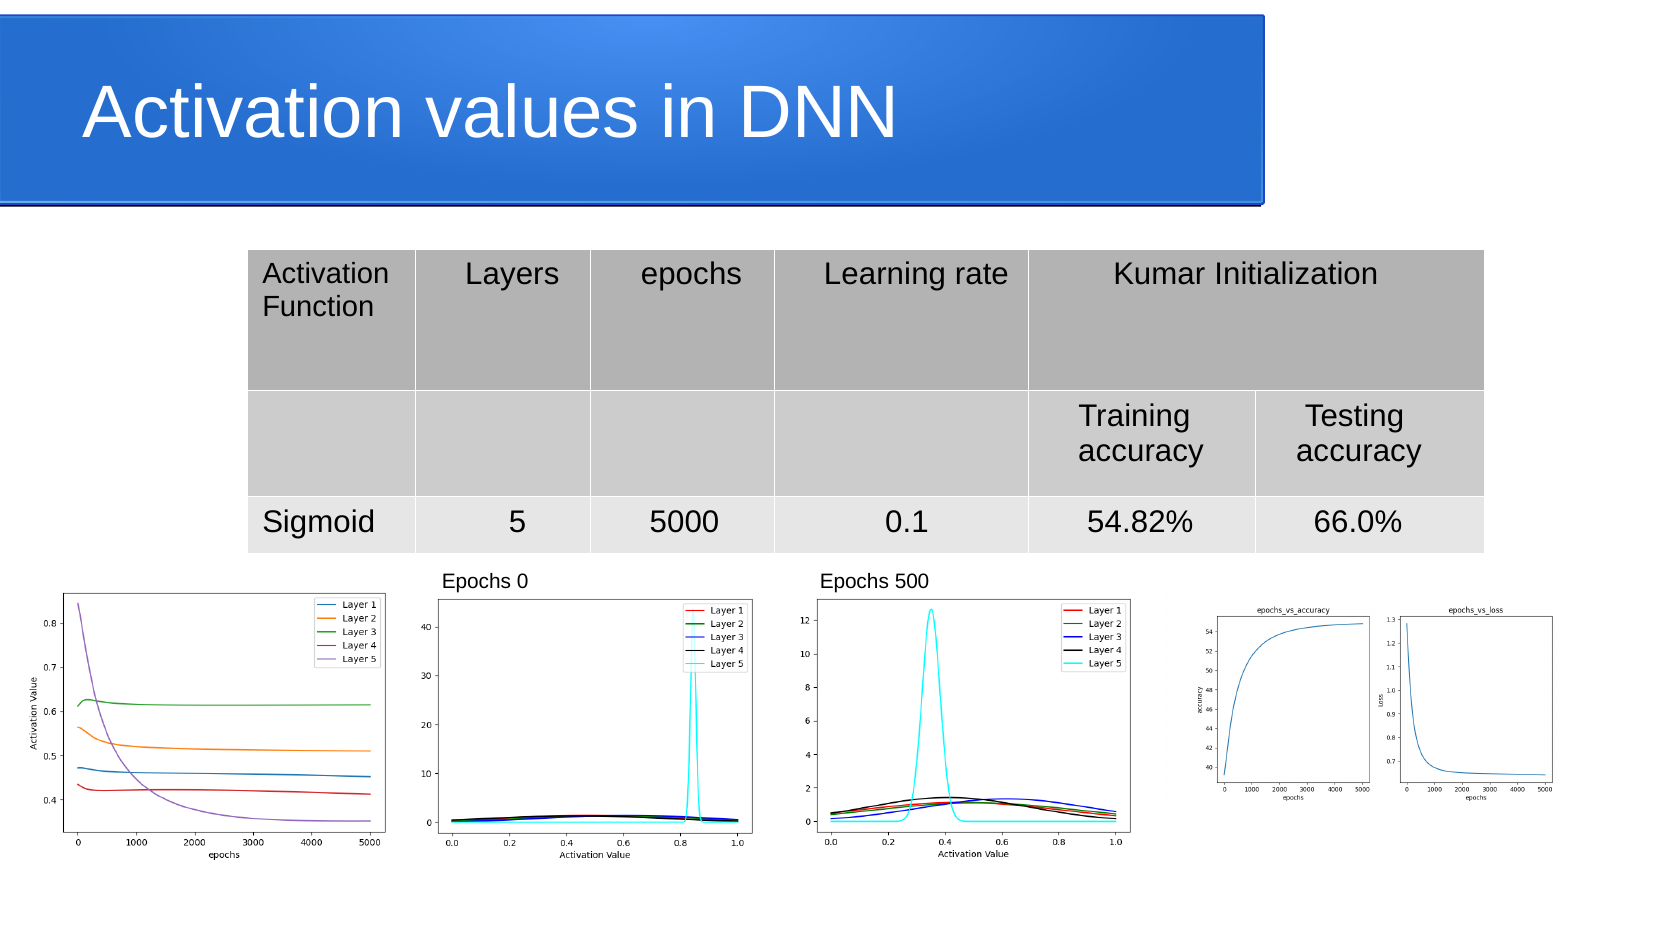

# Activation values in DNN
| Activation Function | Layers | epochs | Learning rate | Kumar Initialization | |
| --- | --- | --- | --- | --- | --- |
| | | | | Training accuracy | Testing accuracy |
| Sigmoid | 5 | 5000 | 0.1 | 54.82% | 66.0% |
Epochs 0
Epochs 500